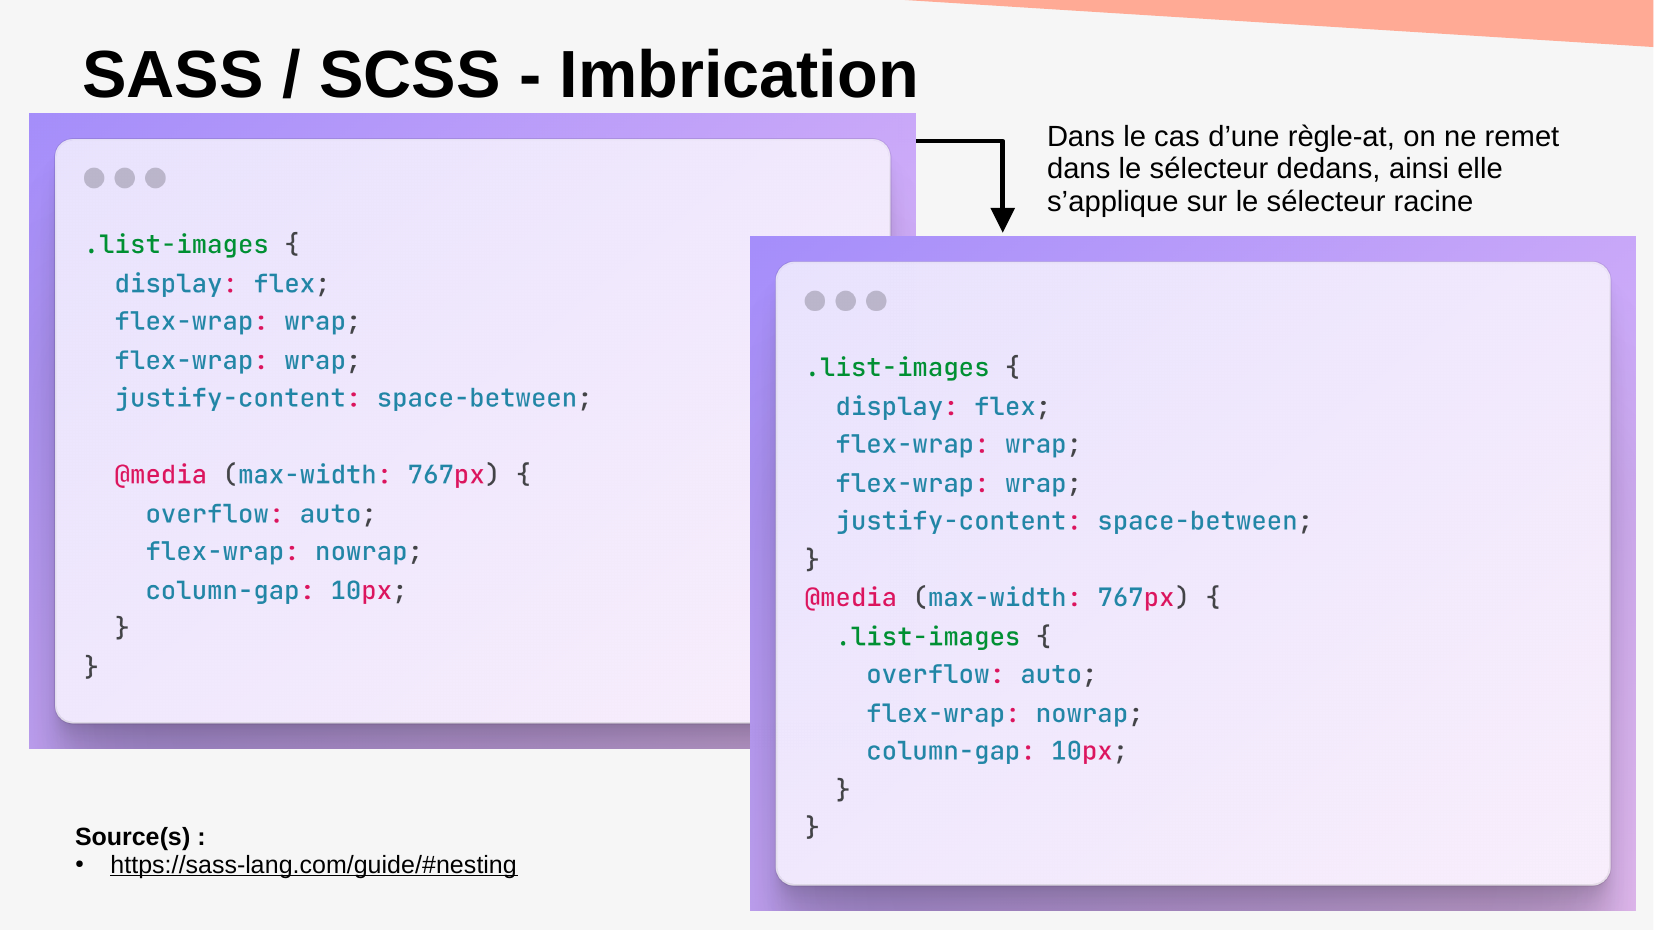

# SASS / SCSS - Imbrication
Dans le cas d’une règle-at, on ne remet dans le sélecteur dedans, ainsi elle s’applique sur le sélecteur racine
Source(s) :
https://sass-lang.com/guide/#nesting